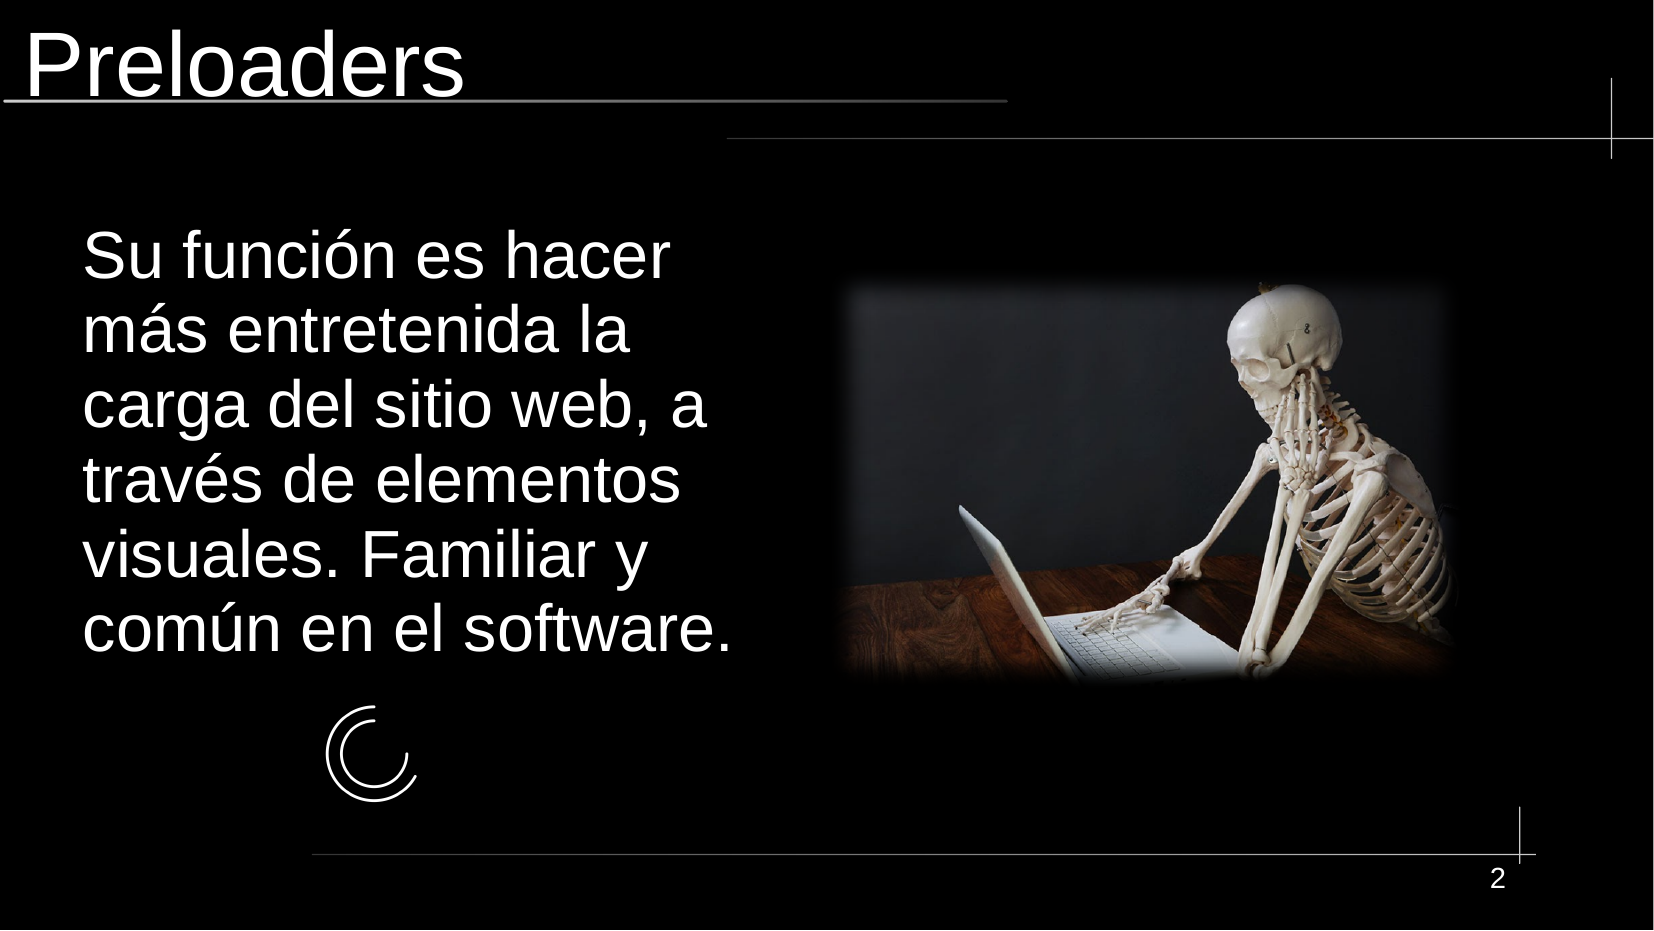

# Preloaders
Su función es hacer más entretenida la carga del sitio web, a través de elementos visuales. Familiar y común en el software.
2